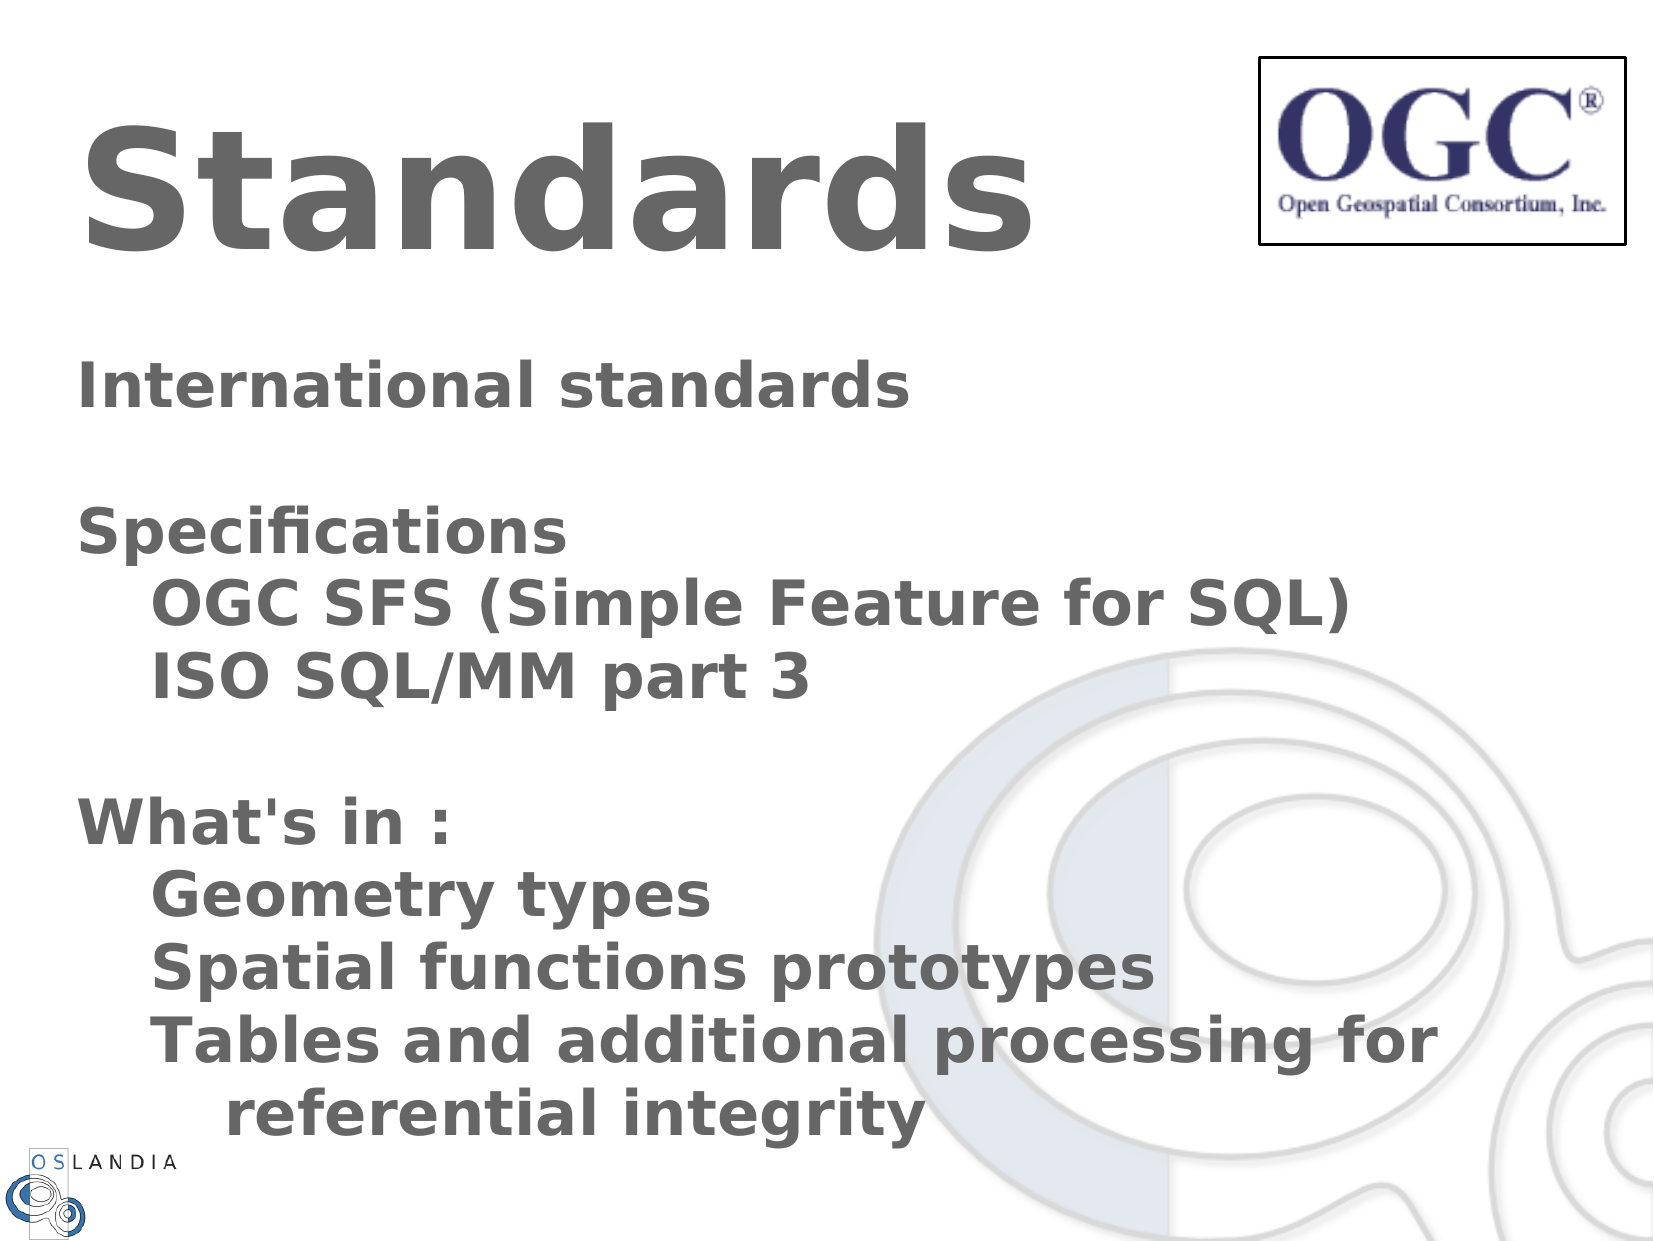

# Standards
International standards
Specifications
	OGC SFS (Simple Feature for SQL)
	ISO SQL/MM part 3
What's in :
	Geometry types
	Spatial functions prototypes
	Tables and additional processing for
		referential integrity